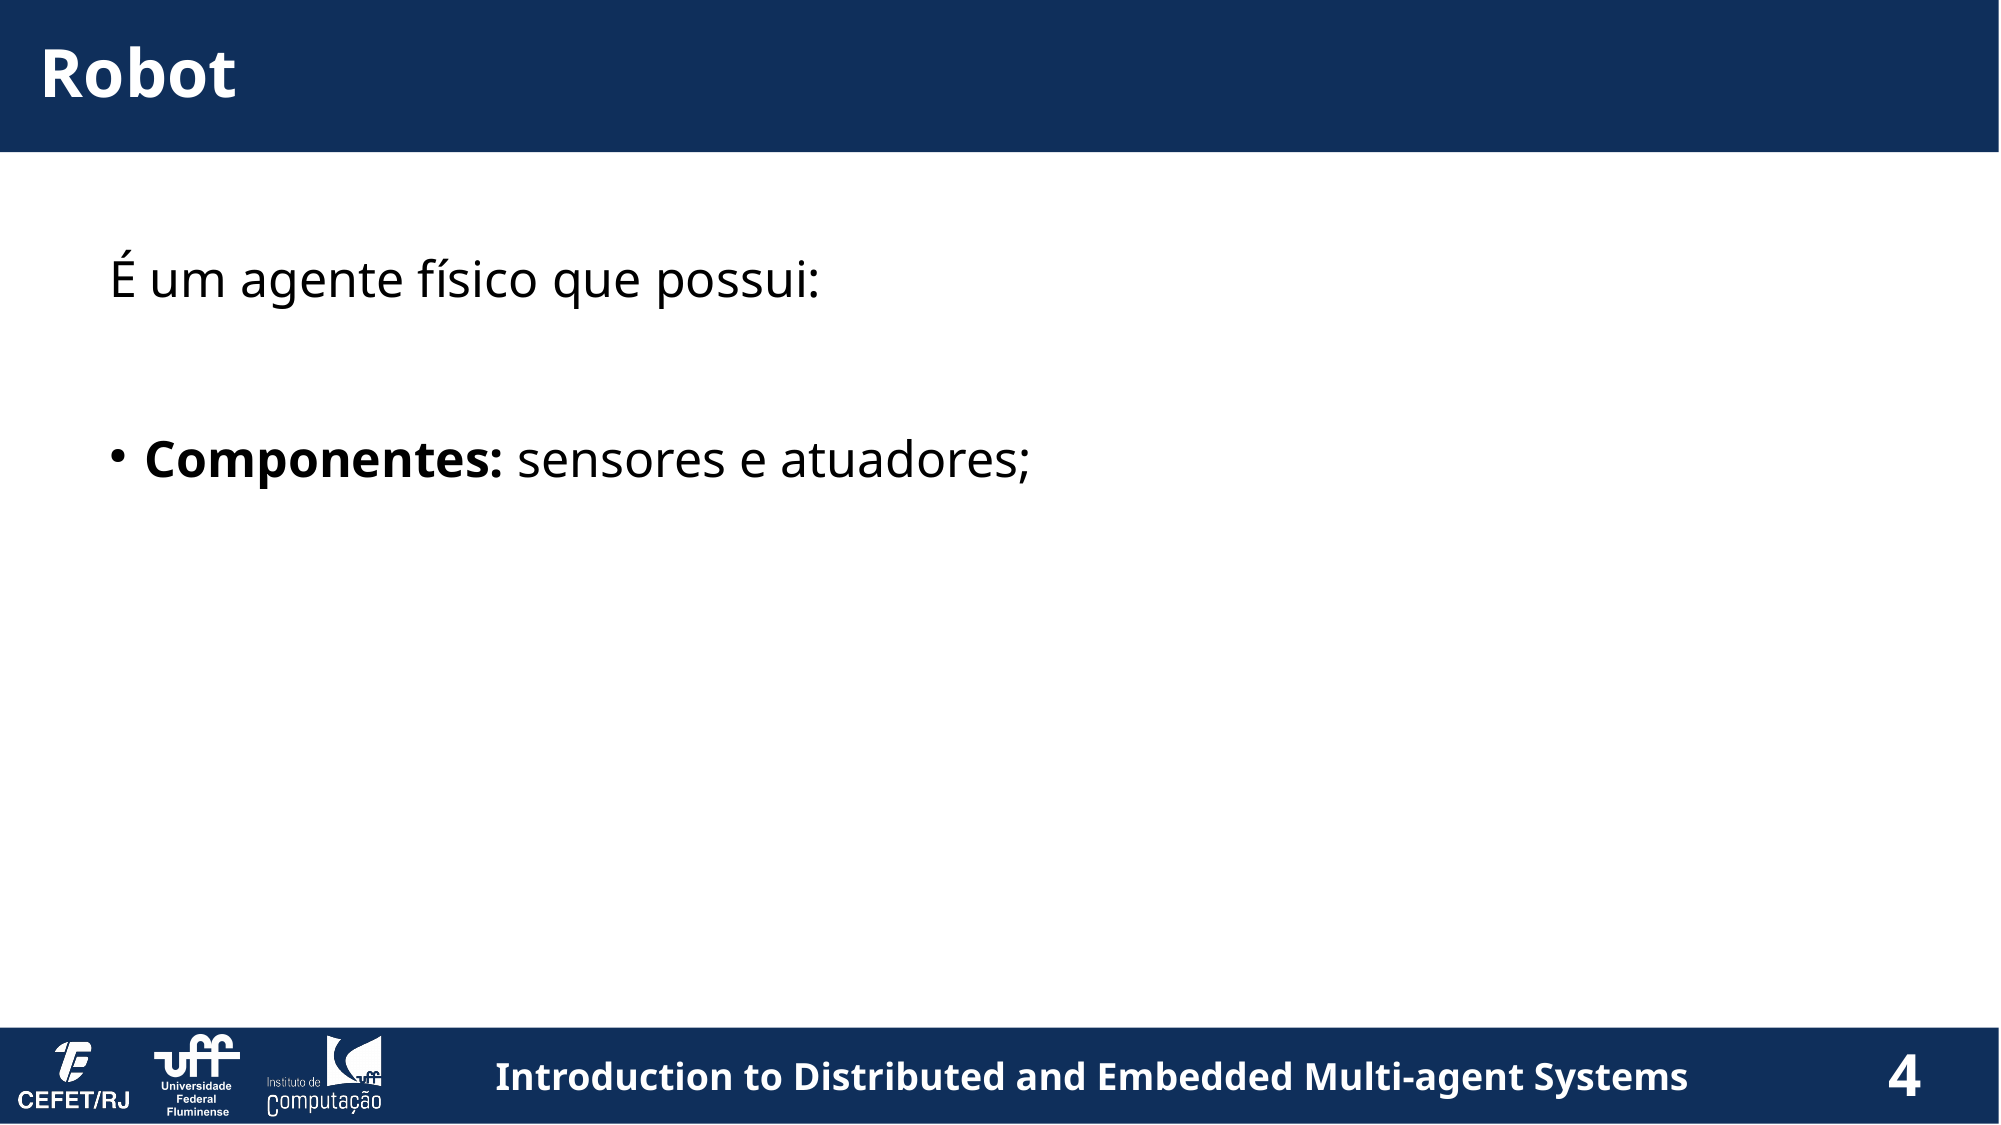

Robot
É um agente físico que possui:
Componentes: sensores e atuadores;